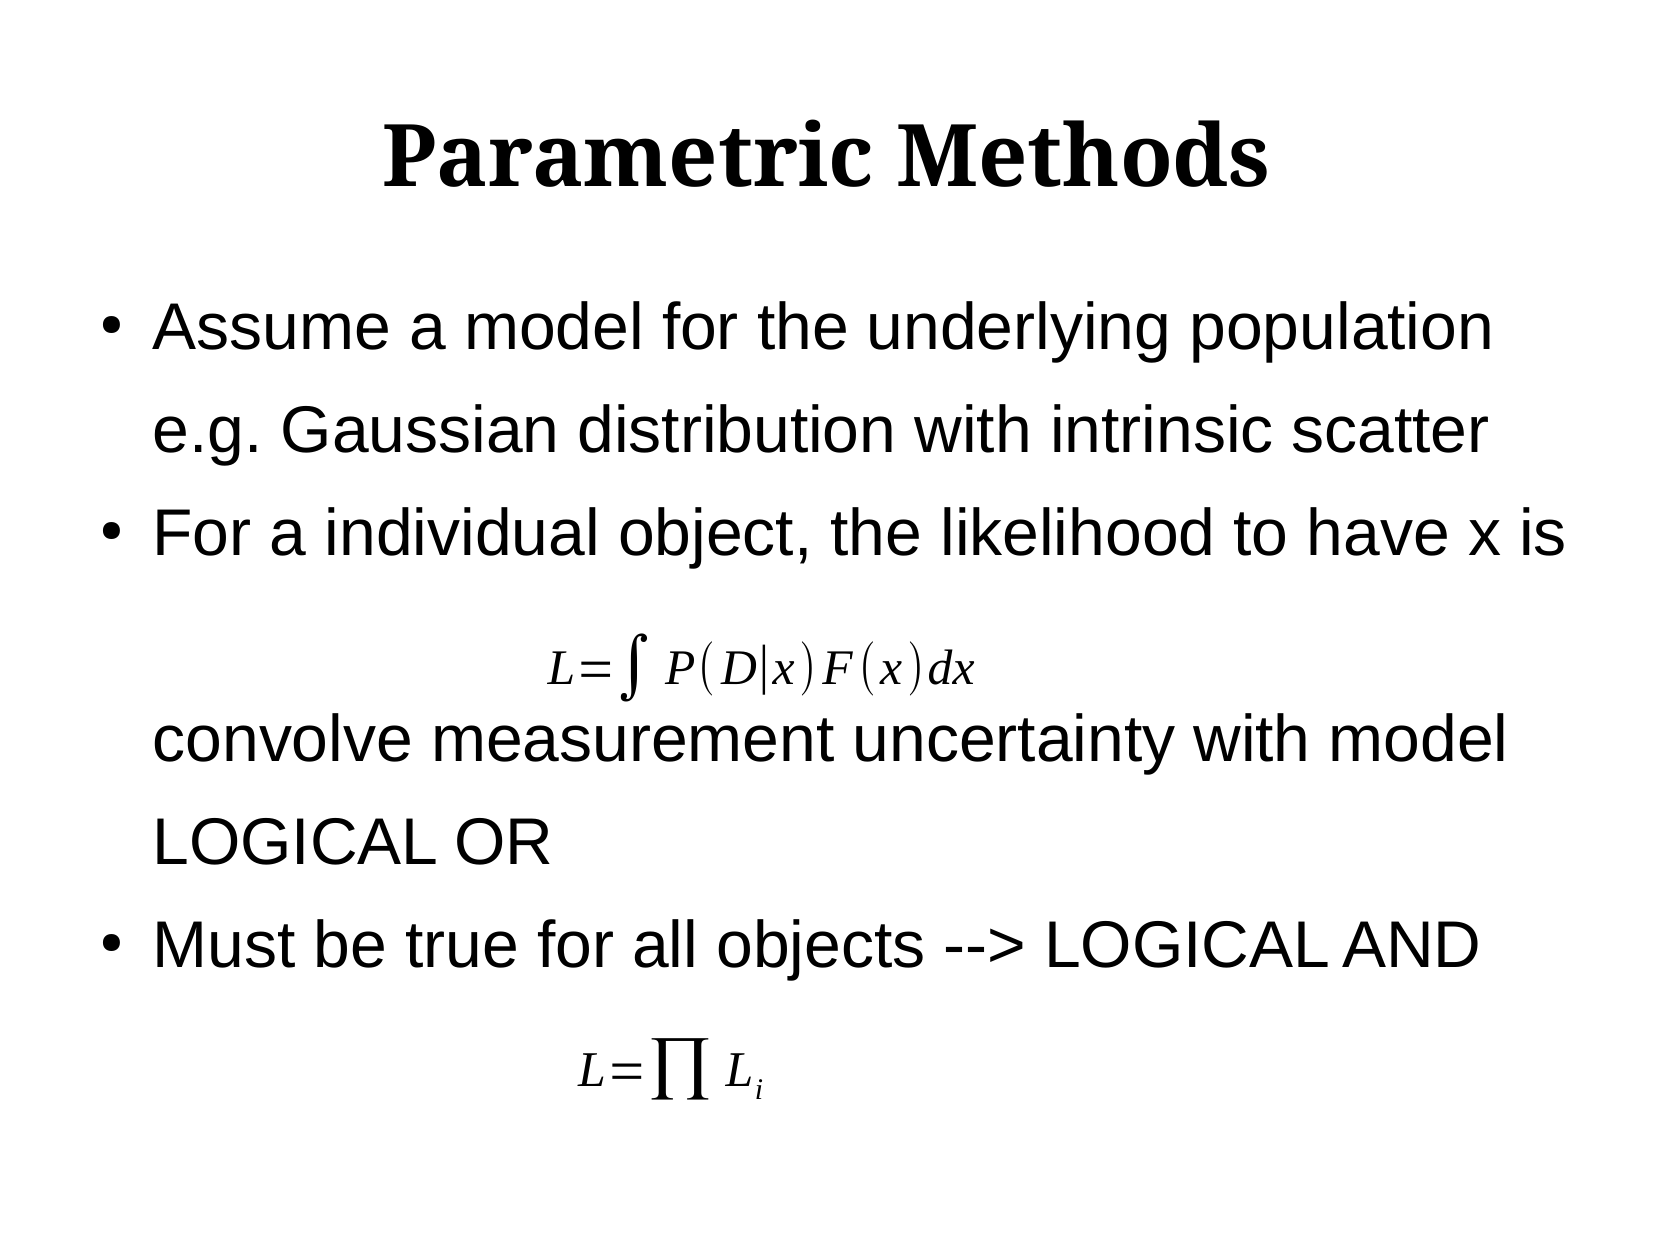

# Parametric Methods
Assume a model for the underlying population
e.g. Gaussian distribution with intrinsic scatter
For a individual object, the likelihood to have x is
convolve measurement uncertainty with model
LOGICAL OR
Must be true for all objects --> LOGICAL AND